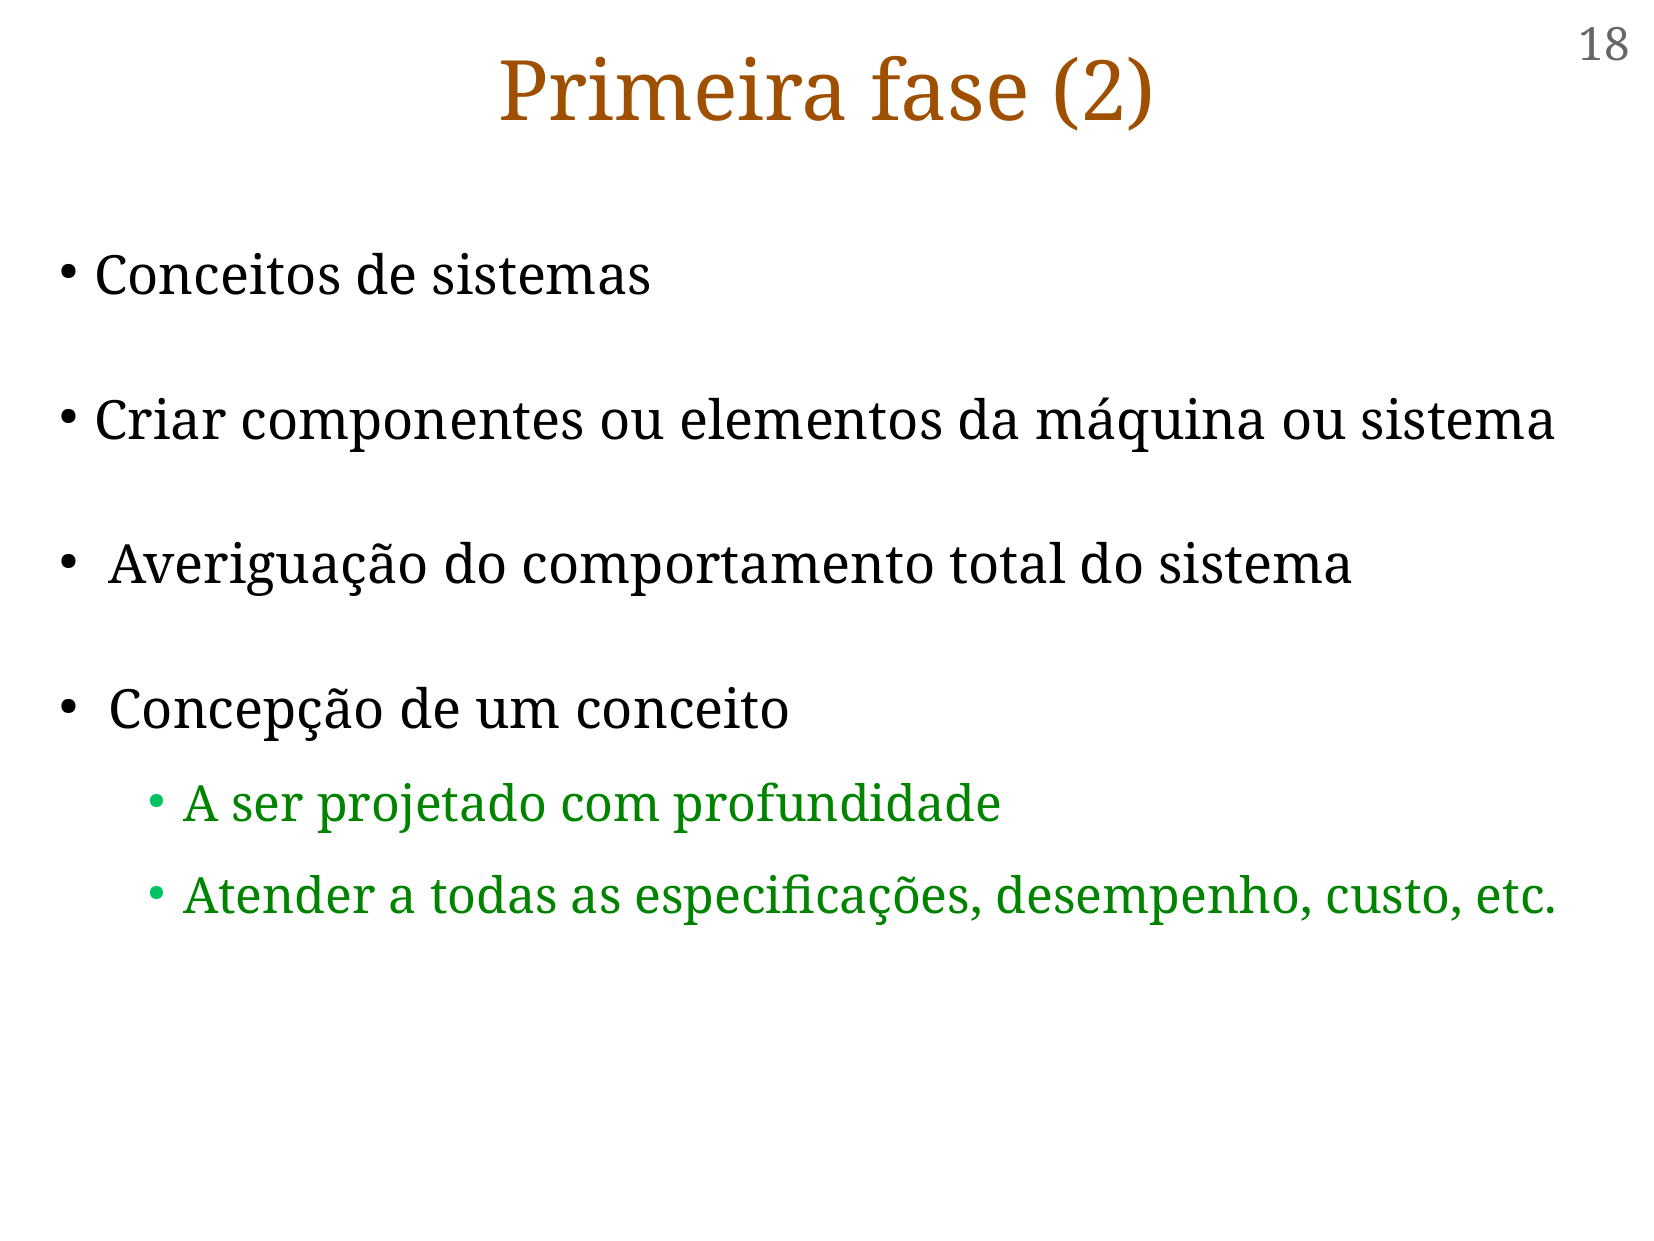

18
# Primeira fase (2)
Conceitos de sistemas
Criar componentes ou elementos da máquina ou sistema
 Averiguação do comportamento total do sistema
 Concepção de um conceito
A ser projetado com profundidade
Atender a todas as especificações, desempenho, custo, etc.